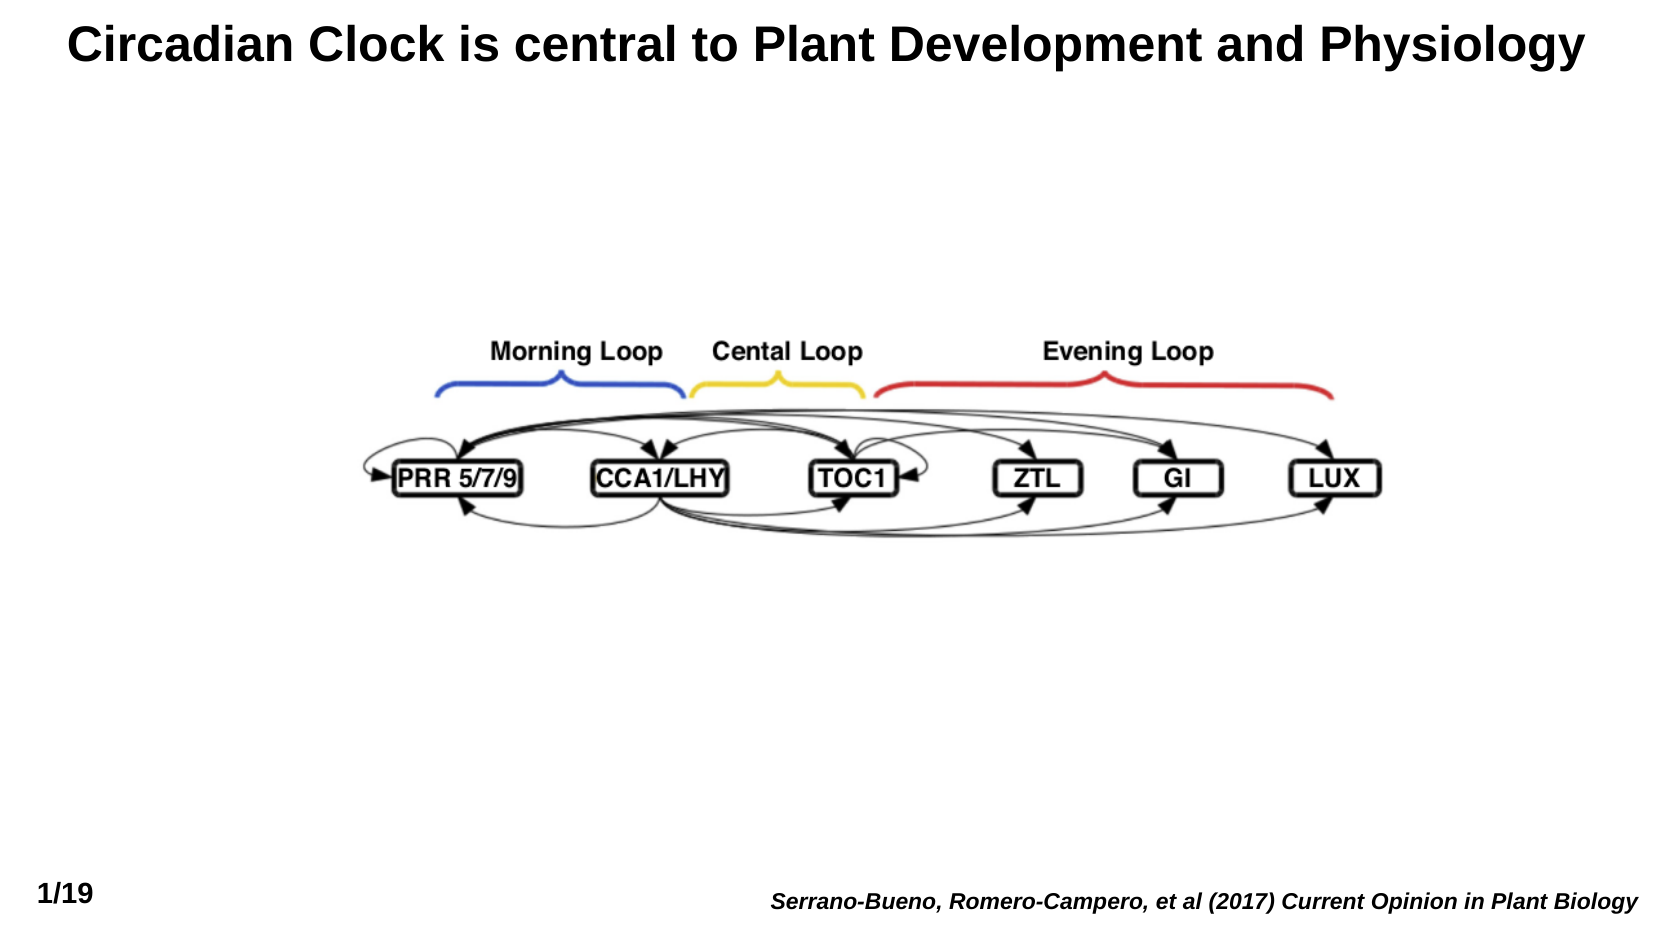

# Circadian Clock is central to Plant Development and Physiology
 1/19
Serrano-Bueno, Romero-Campero, et al (2017) Current Opinion in Plant Biology